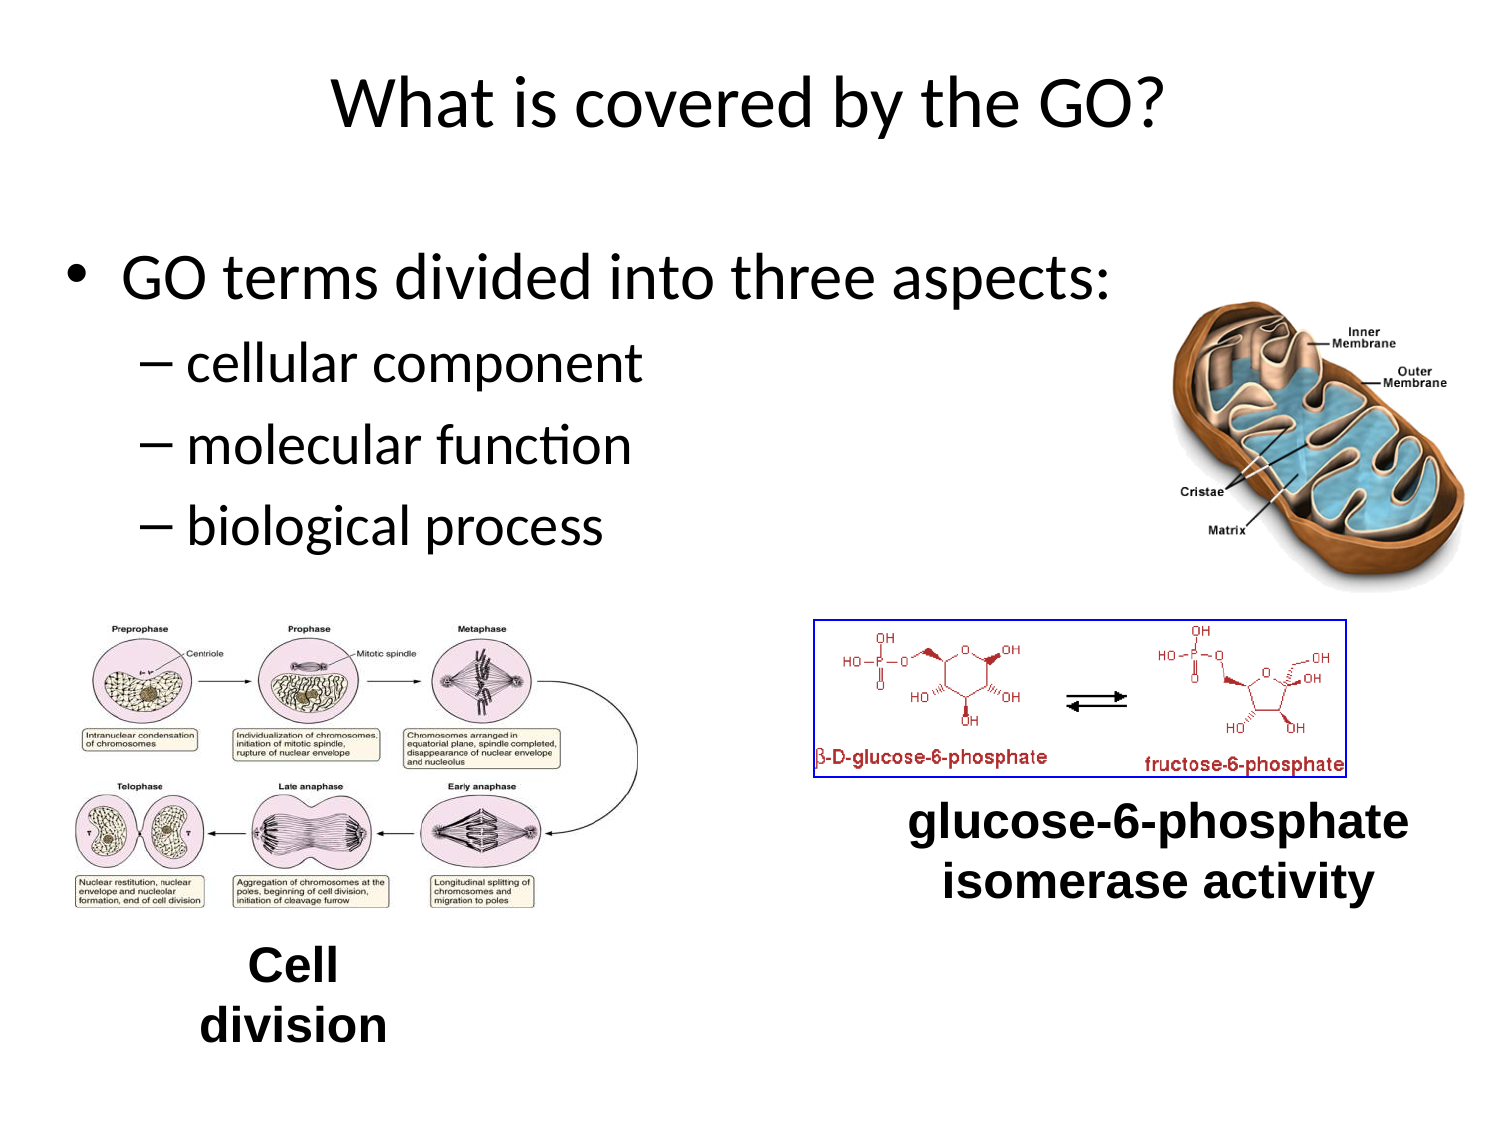

# What is covered by the GO?
GO terms divided into three aspects:
cellular component
molecular function
biological process
glucose-6-phosphate isomerase activity
Cell division